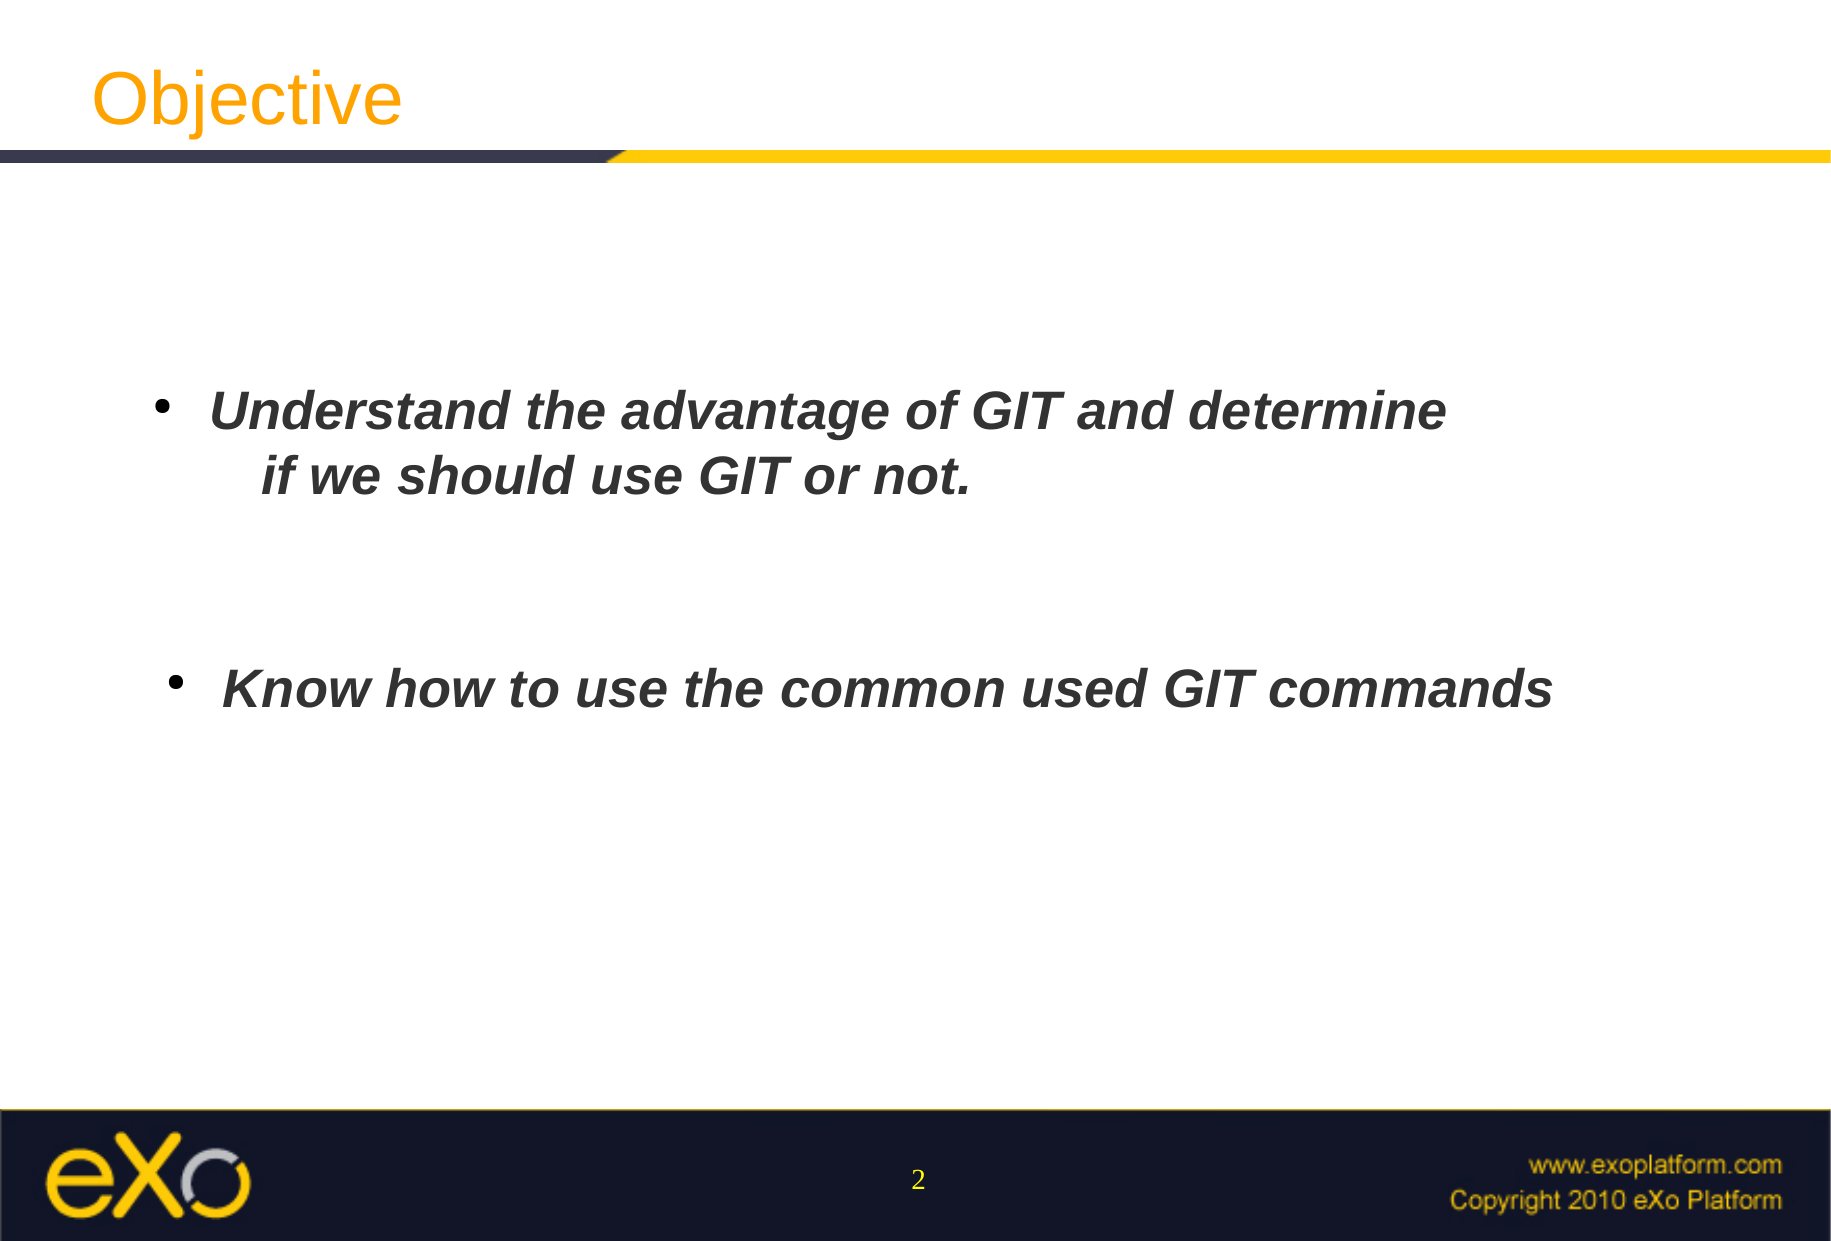

Objective
# Understand the advantage of GIT and determine if we should use GIT or not.
Know how to use the common used GIT commands